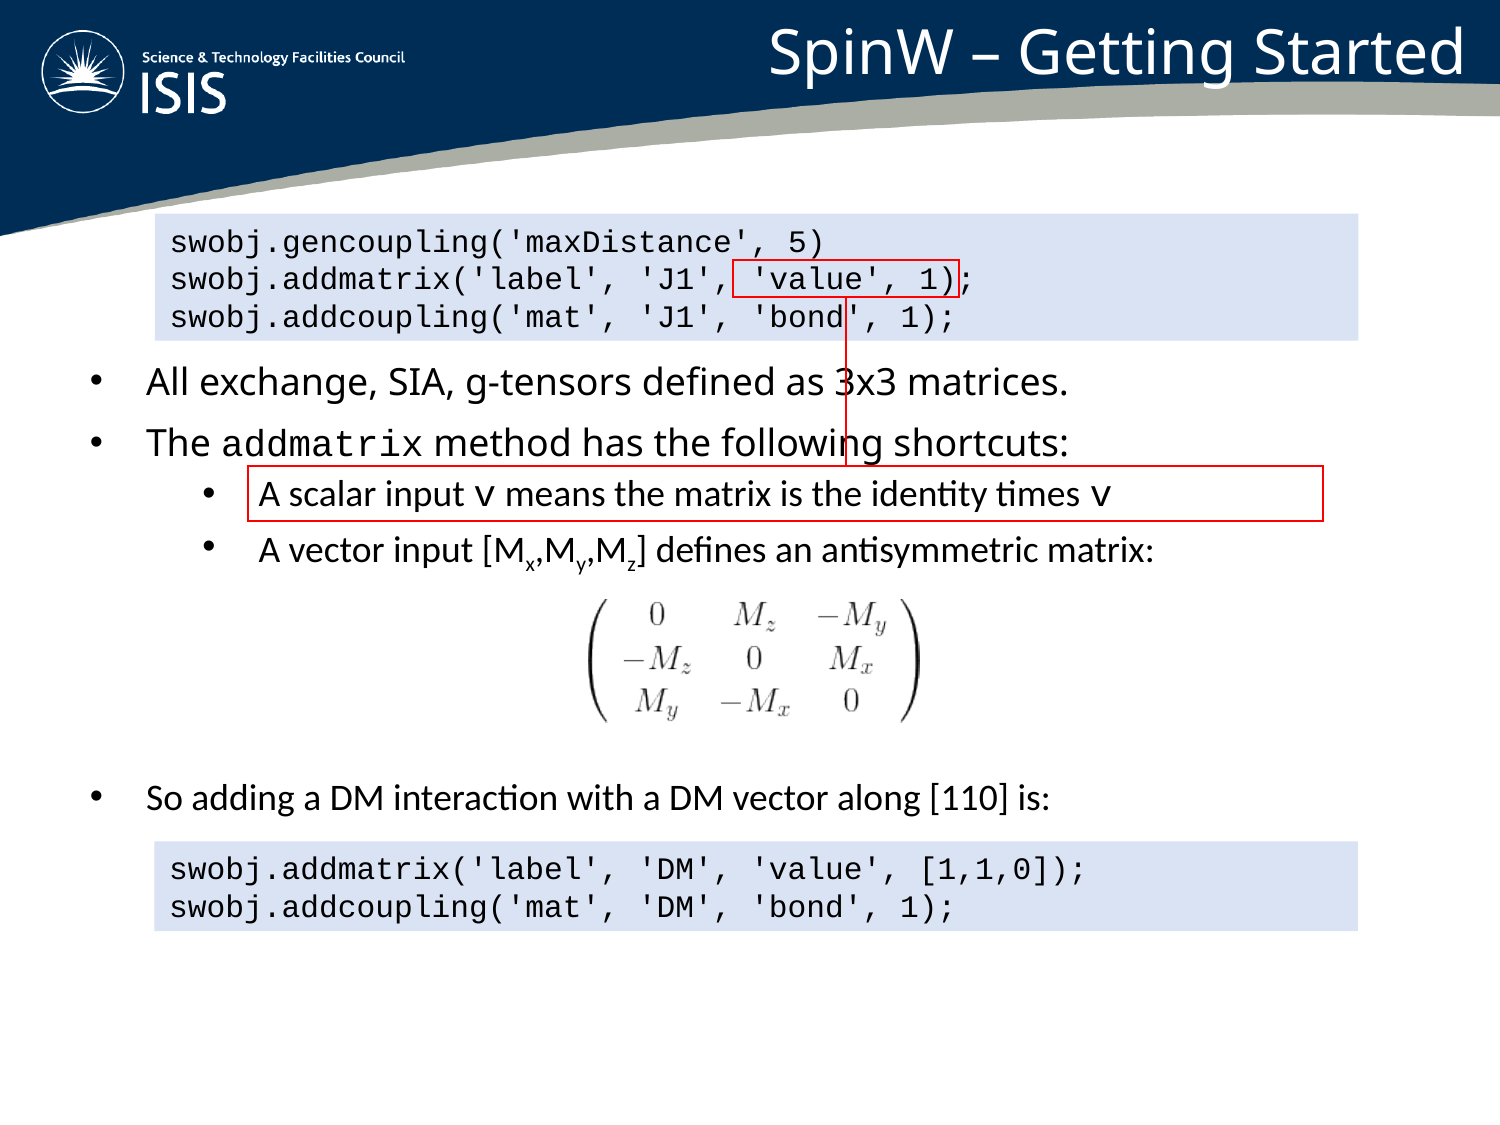

SpinW – Getting Started
swobj.gencoupling('maxDistance', 5)
swobj.addmatrix('label', 'J1', 'value', 1);
swobj.addcoupling('mat', 'J1', 'bond', 1);
# All exchange, SIA, g-tensors defined as 3x3 matrices.
The addmatrix method has the following shortcuts:
A scalar input v means the matrix is the identity times v
A vector input [Mx,My,Mz] defines an antisymmetric matrix:
So adding a DM interaction with a DM vector along [110] is:
swobj.addmatrix('label', 'DM', 'value', [1,1,0]);
swobj.addcoupling('mat', 'DM', 'bond', 1);